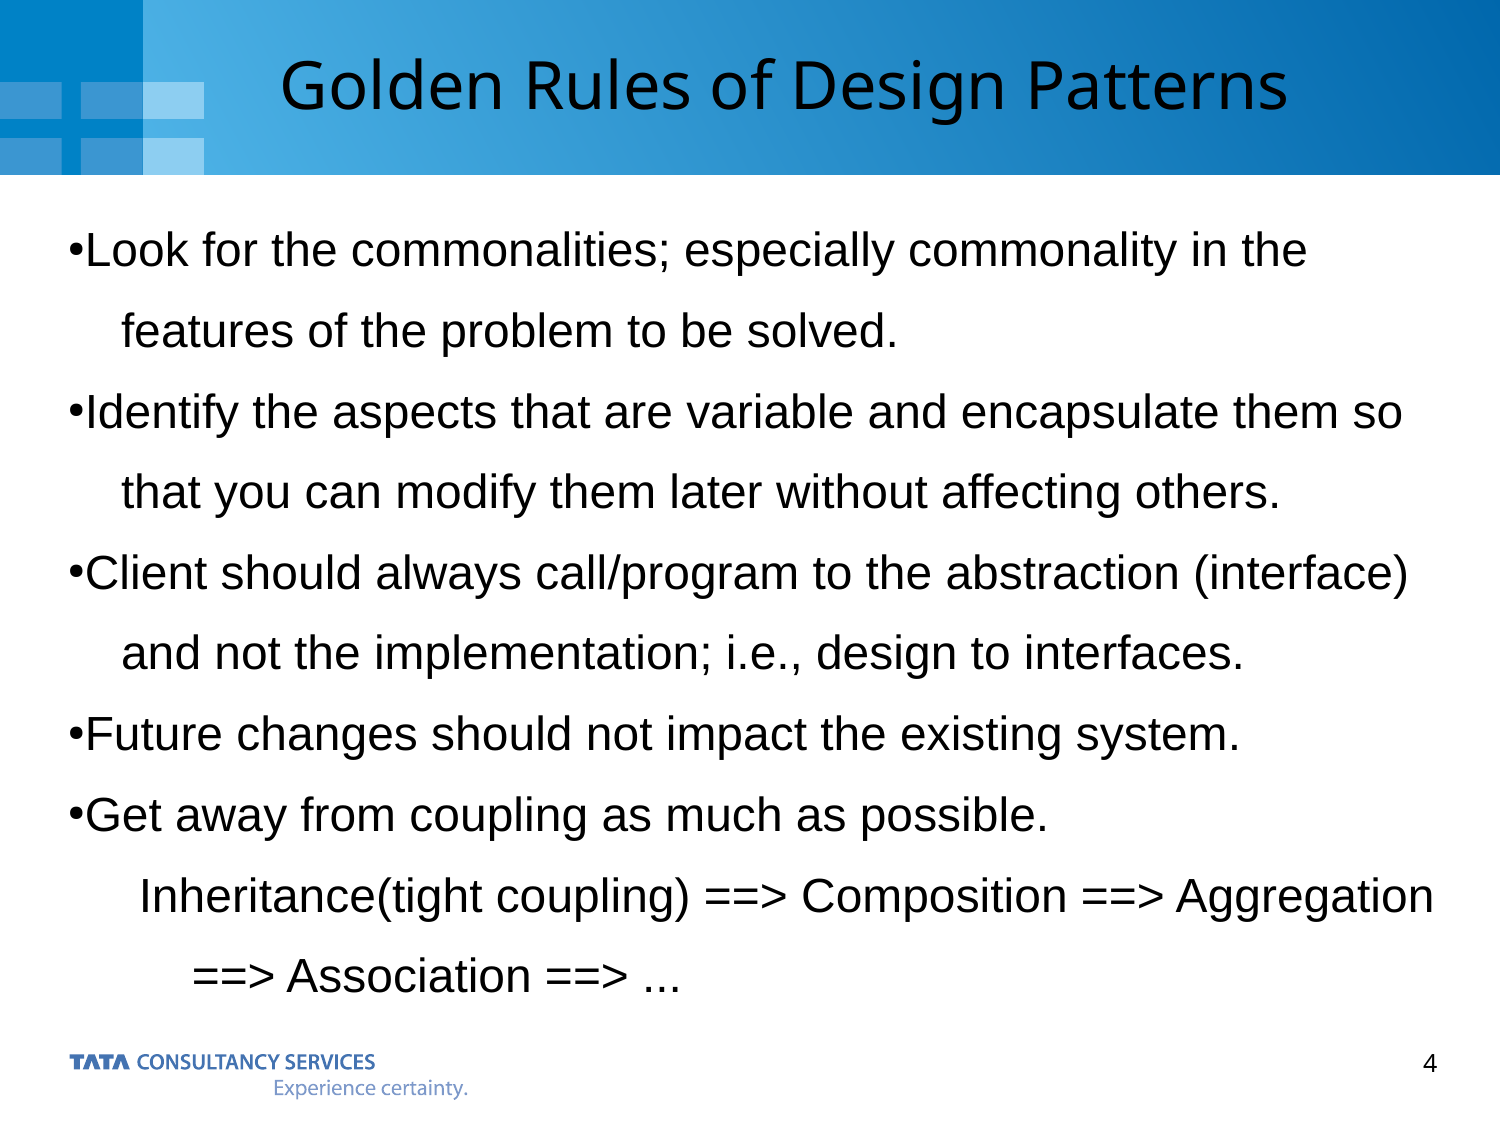

Golden Rules of Design Patterns
Look for the commonalities; especially commonality in the features of the problem to be solved.
Identify the aspects that are variable and encapsulate them so that you can modify them later without affecting others.
Client should always call/program to the abstraction (interface) and not the implementation; i.e., design to interfaces.
Future changes should not impact the existing system.
Get away from coupling as much as possible.
Inheritance(tight coupling) ==> Composition ==> Aggregation ==> Association ==> ...